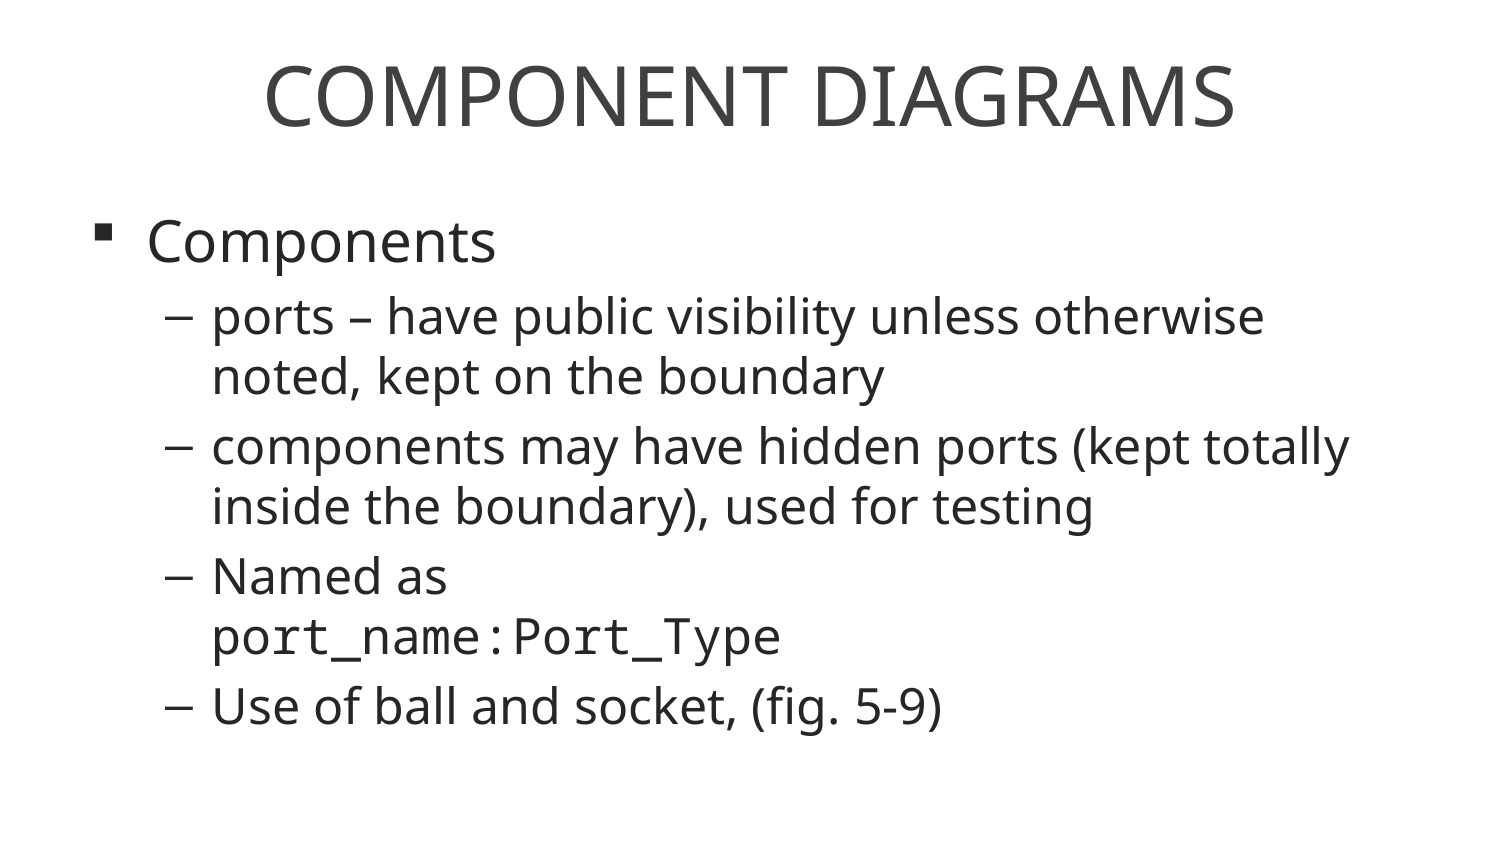

# Component diagrams
Components
ports – have public visibility unless otherwise noted, kept on the boundary
components may have hidden ports (kept totally inside the boundary), used for testing
Named as
port_name:Port_Type
Use of ball and socket, (fig. 5-9)